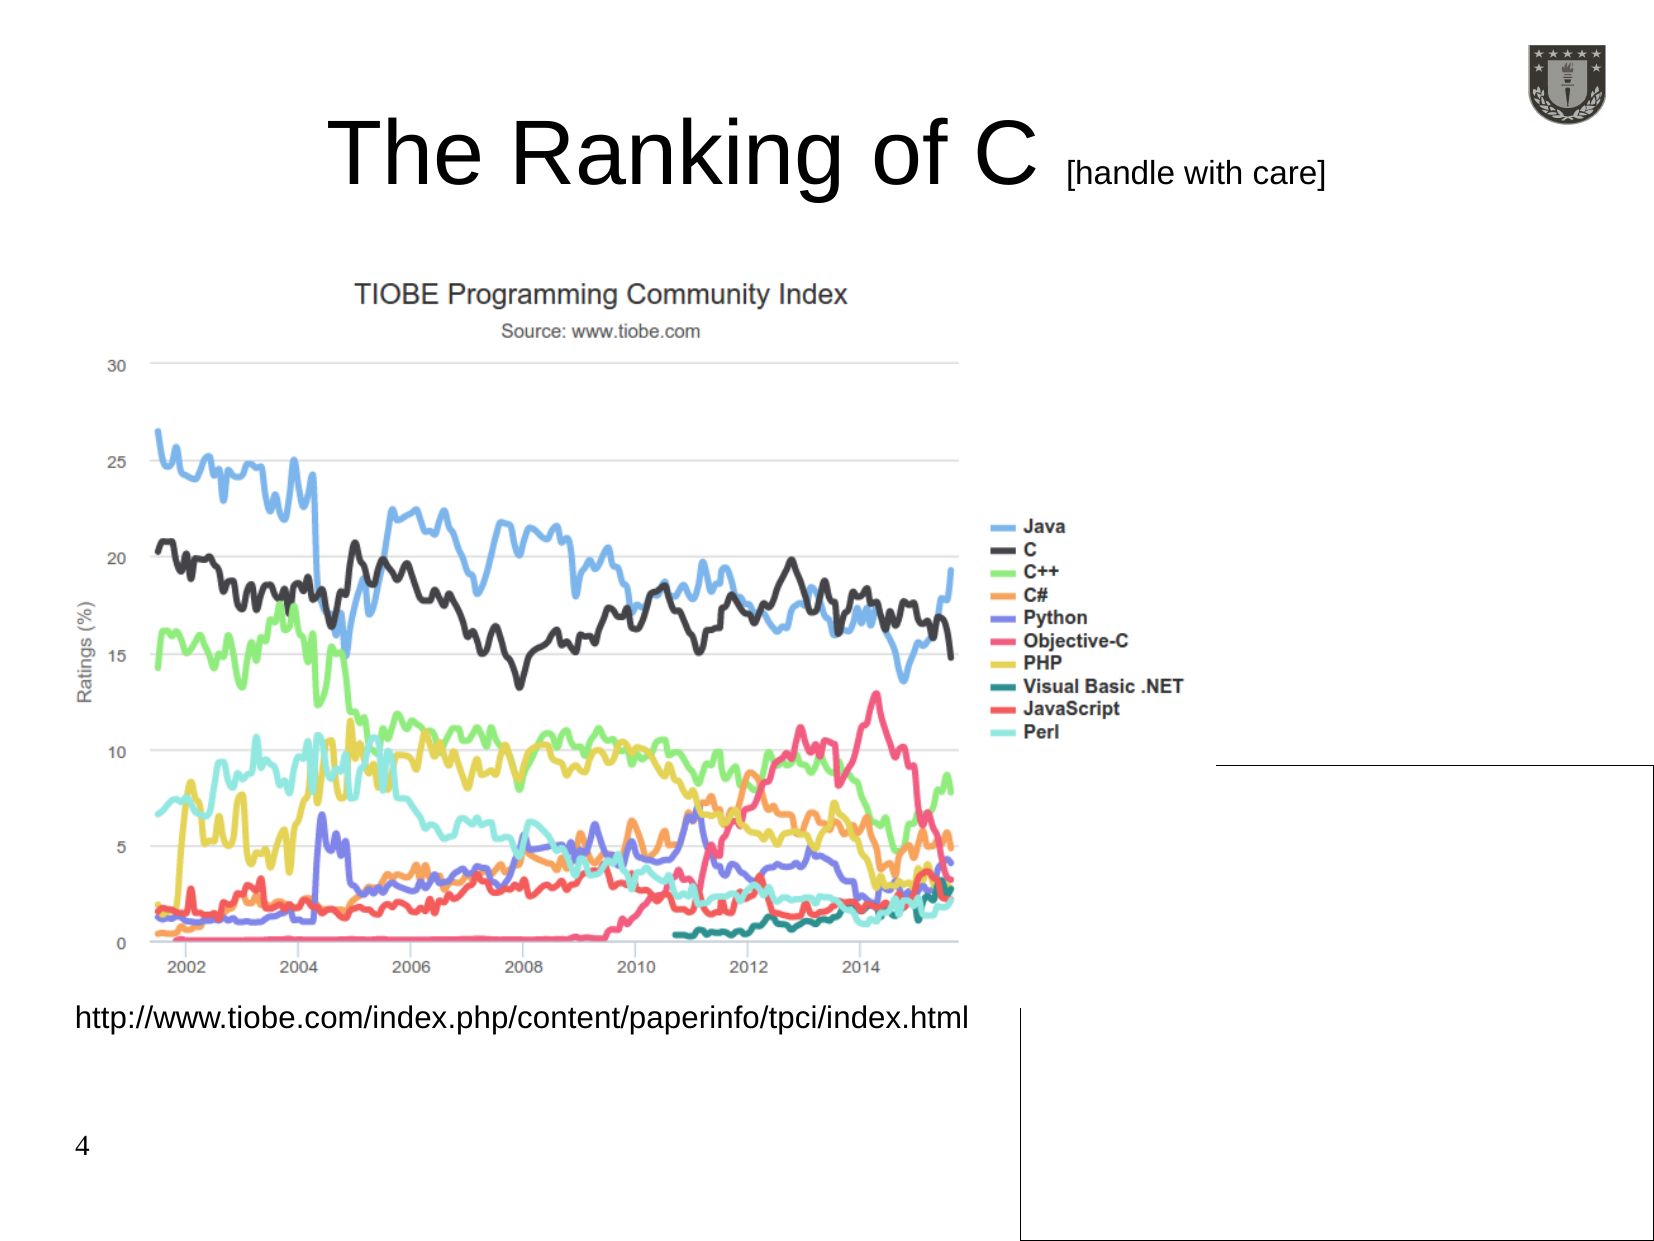

# The Ranking of C [handle with care]
http://www.tiobe.com/index.php/content/paperinfo/tpci/index.html
4